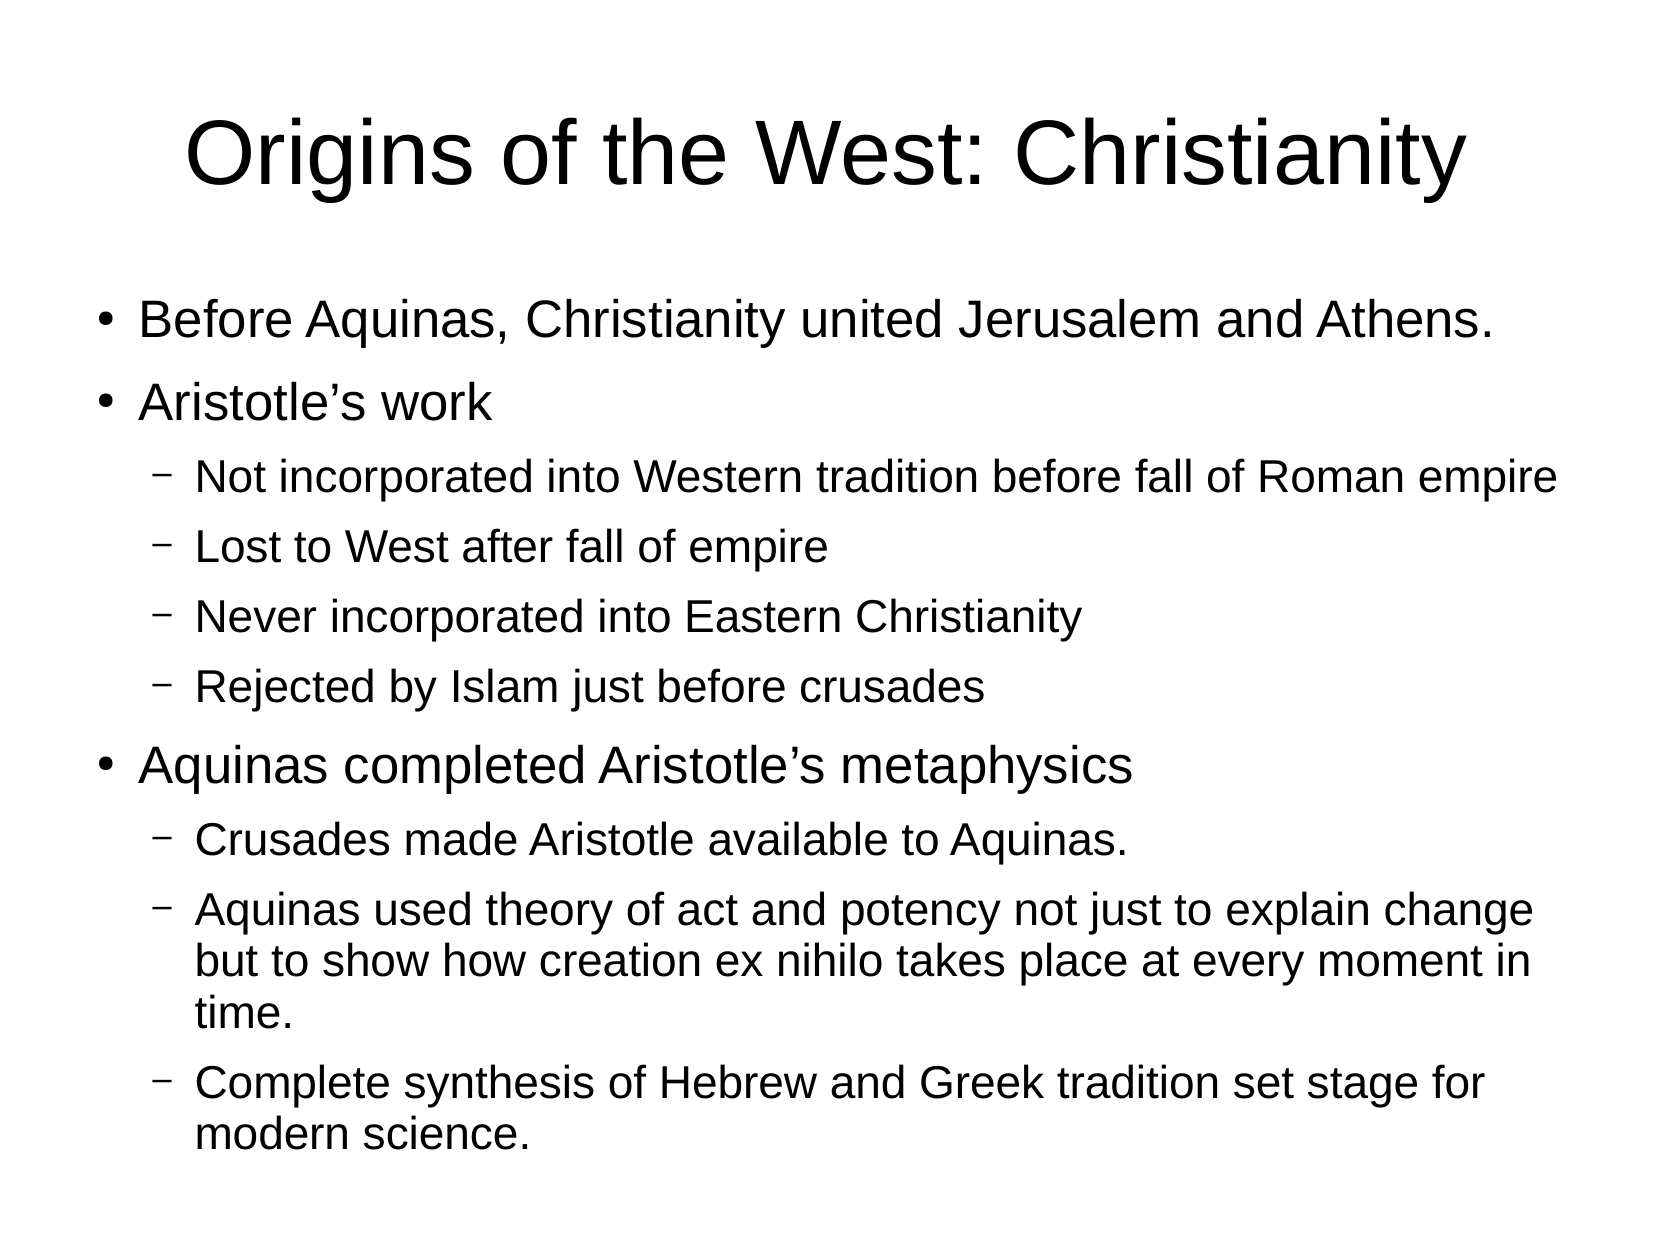

# Origins of the West: Christianity
Before Aquinas, Christianity united Jerusalem and Athens.
Aristotle’s work
Not incorporated into Western tradition before fall of Roman empire
Lost to West after fall of empire
Never incorporated into Eastern Christianity
Rejected by Islam just before crusades
Aquinas completed Aristotle’s metaphysics
Crusades made Aristotle available to Aquinas.
Aquinas used theory of act and potency not just to explain change but to show how creation ex nihilo takes place at every moment in time.
Complete synthesis of Hebrew and Greek tradition set stage for modern science.